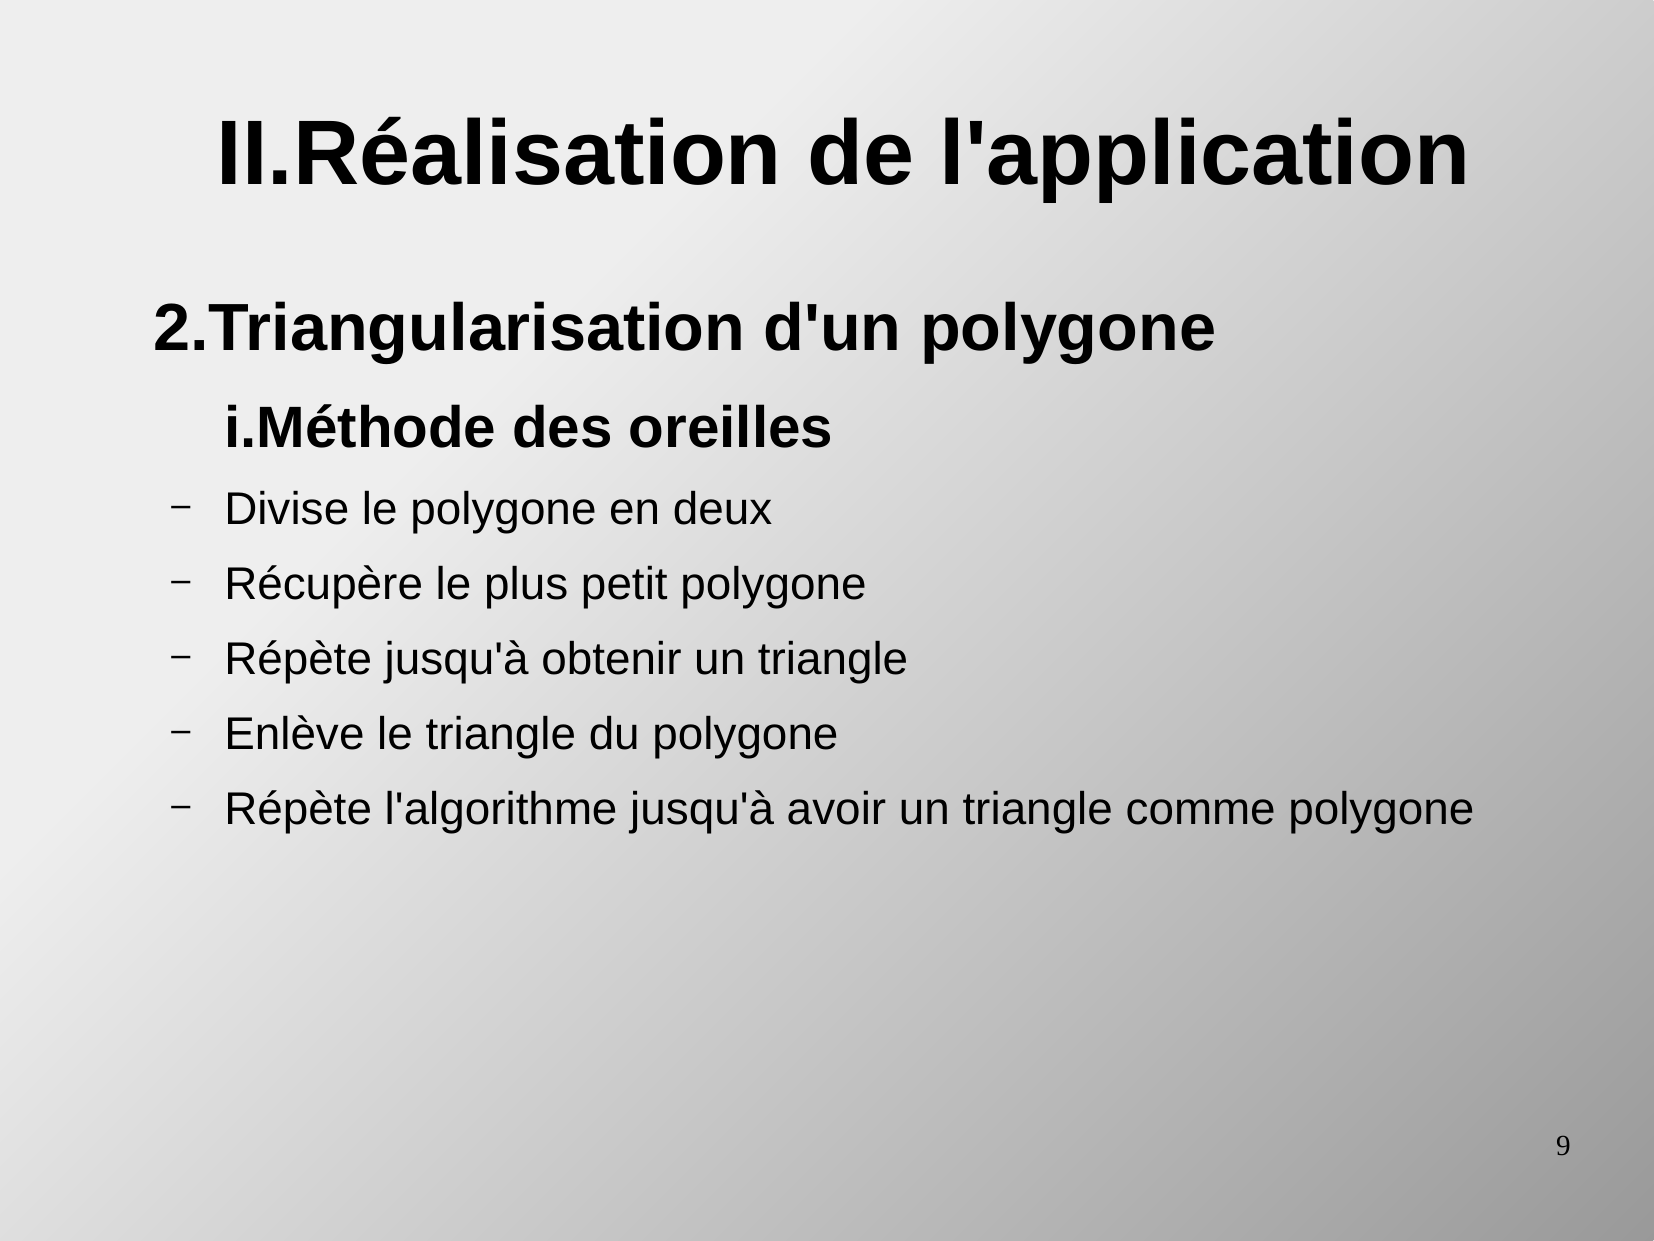

# II.Réalisation de l'application
2.Triangularisation d'un polygone
i.Méthode des oreilles
Divise le polygone en deux
Récupère le plus petit polygone
Répète jusqu'à obtenir un triangle
Enlève le triangle du polygone
Répète l'algorithme jusqu'à avoir un triangle comme polygone
9